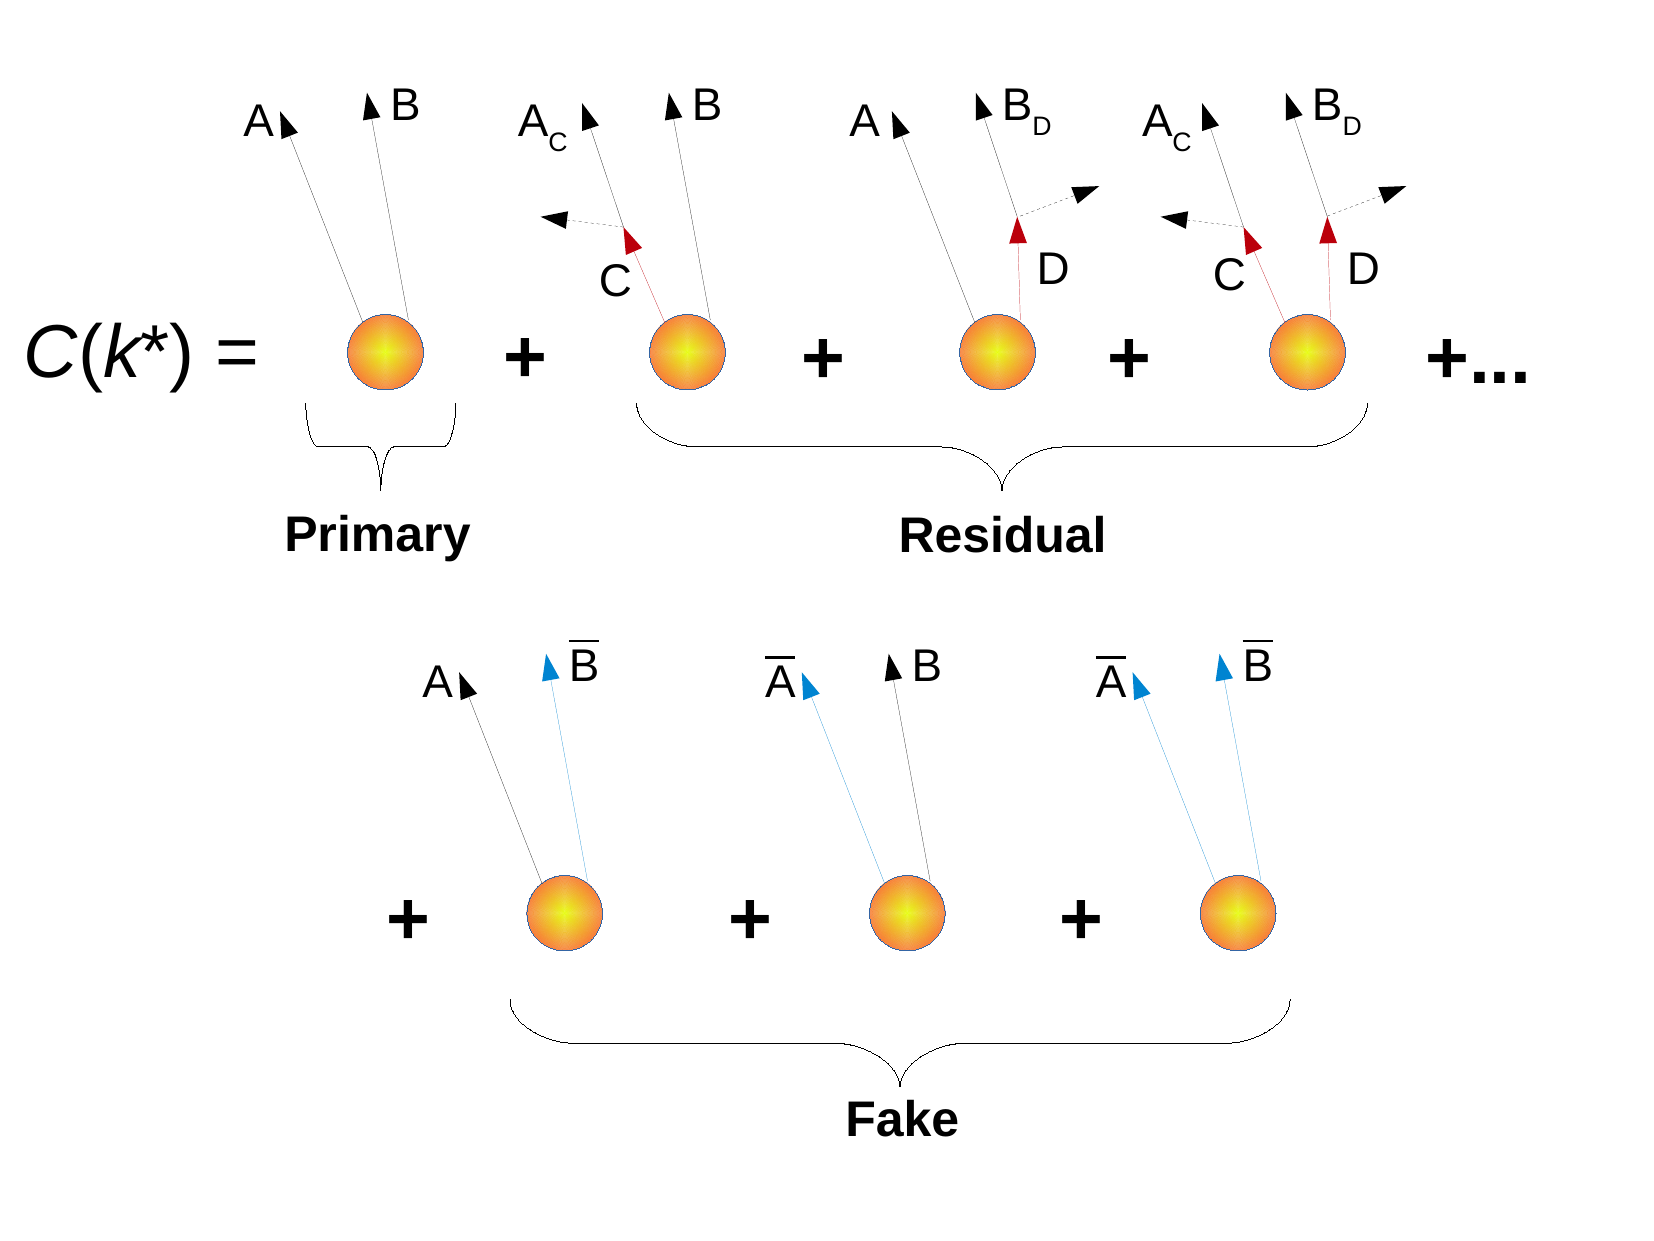

B
B
BD
BD
A
AC
A
AC
D
D
C
C
C(k*) =
+
+
+
+...
Primary
Residual
B
B
B
A
A
A
+
+
+
Fake